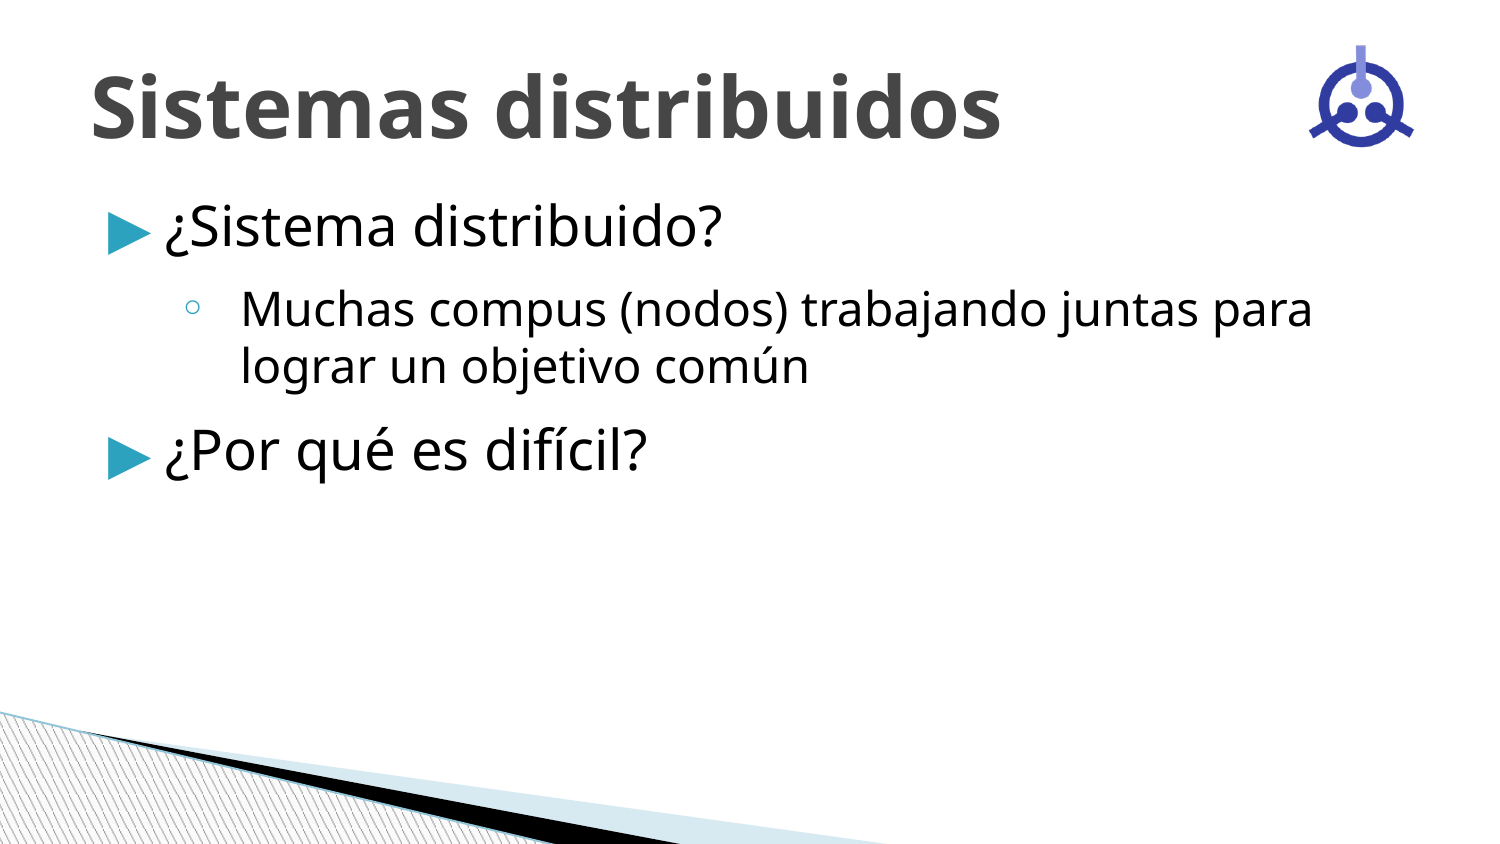

Sistemas distribuidos
# ¿Sistema distribuido?
Muchas compus (nodos) trabajando juntas para lograr un objetivo común
¿Por qué es difícil?